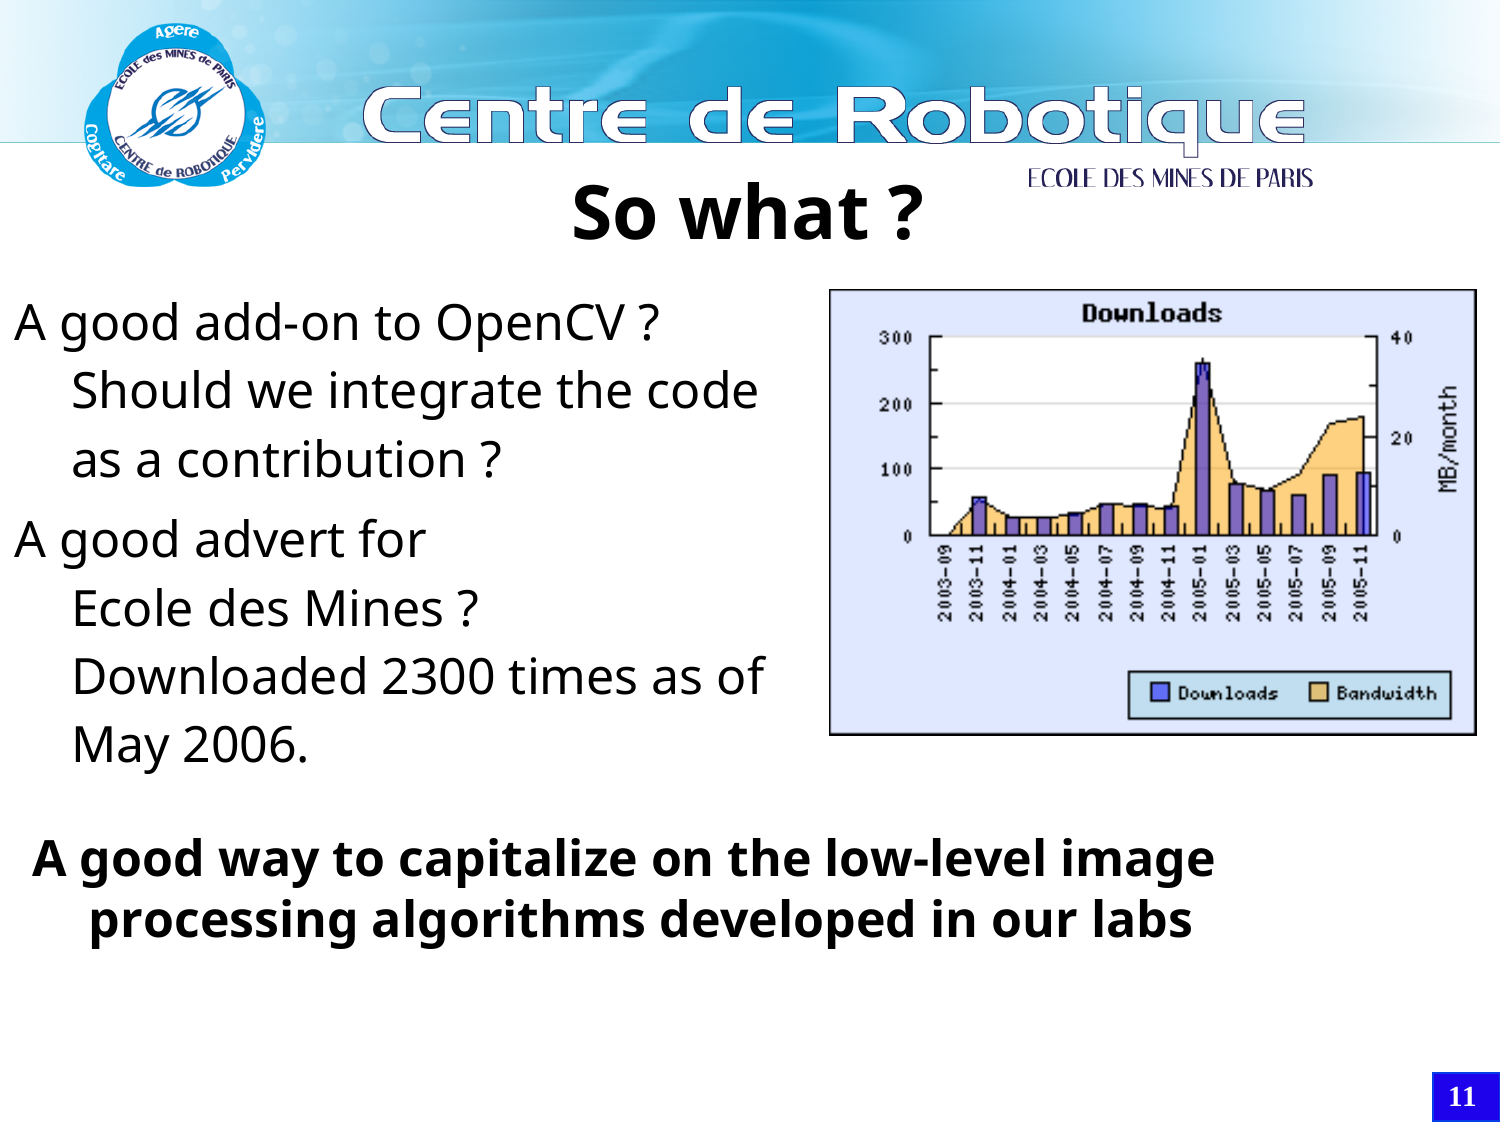

# So what ?
A good add-on to OpenCV ?
Should we integrate the code as a contribution ?
A good advert for
Ecole des Mines ?
Downloaded 2300 times as of
May 2006.
A good way to capitalize on the low-level image processing algorithms developed in our labs